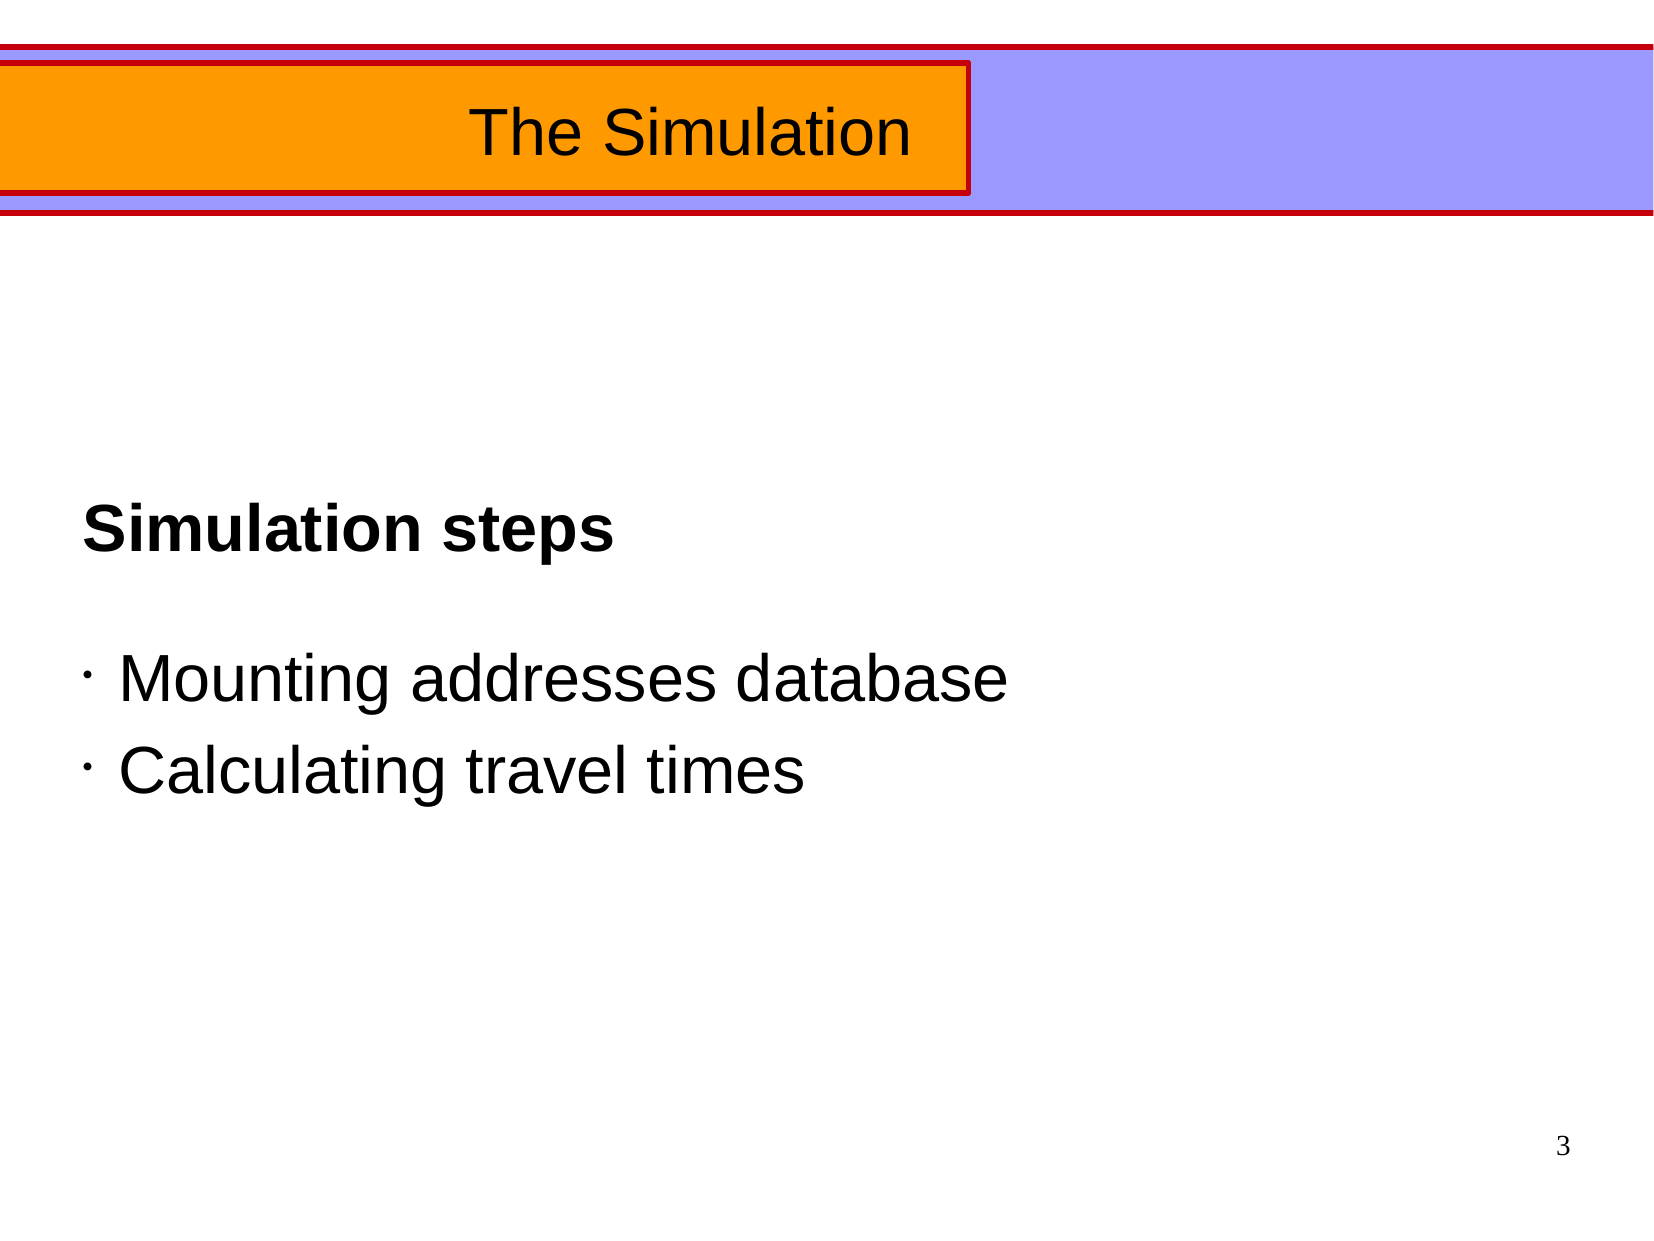

# The Simulation
Simulation steps
Mounting addresses database
Calculating travel times
3